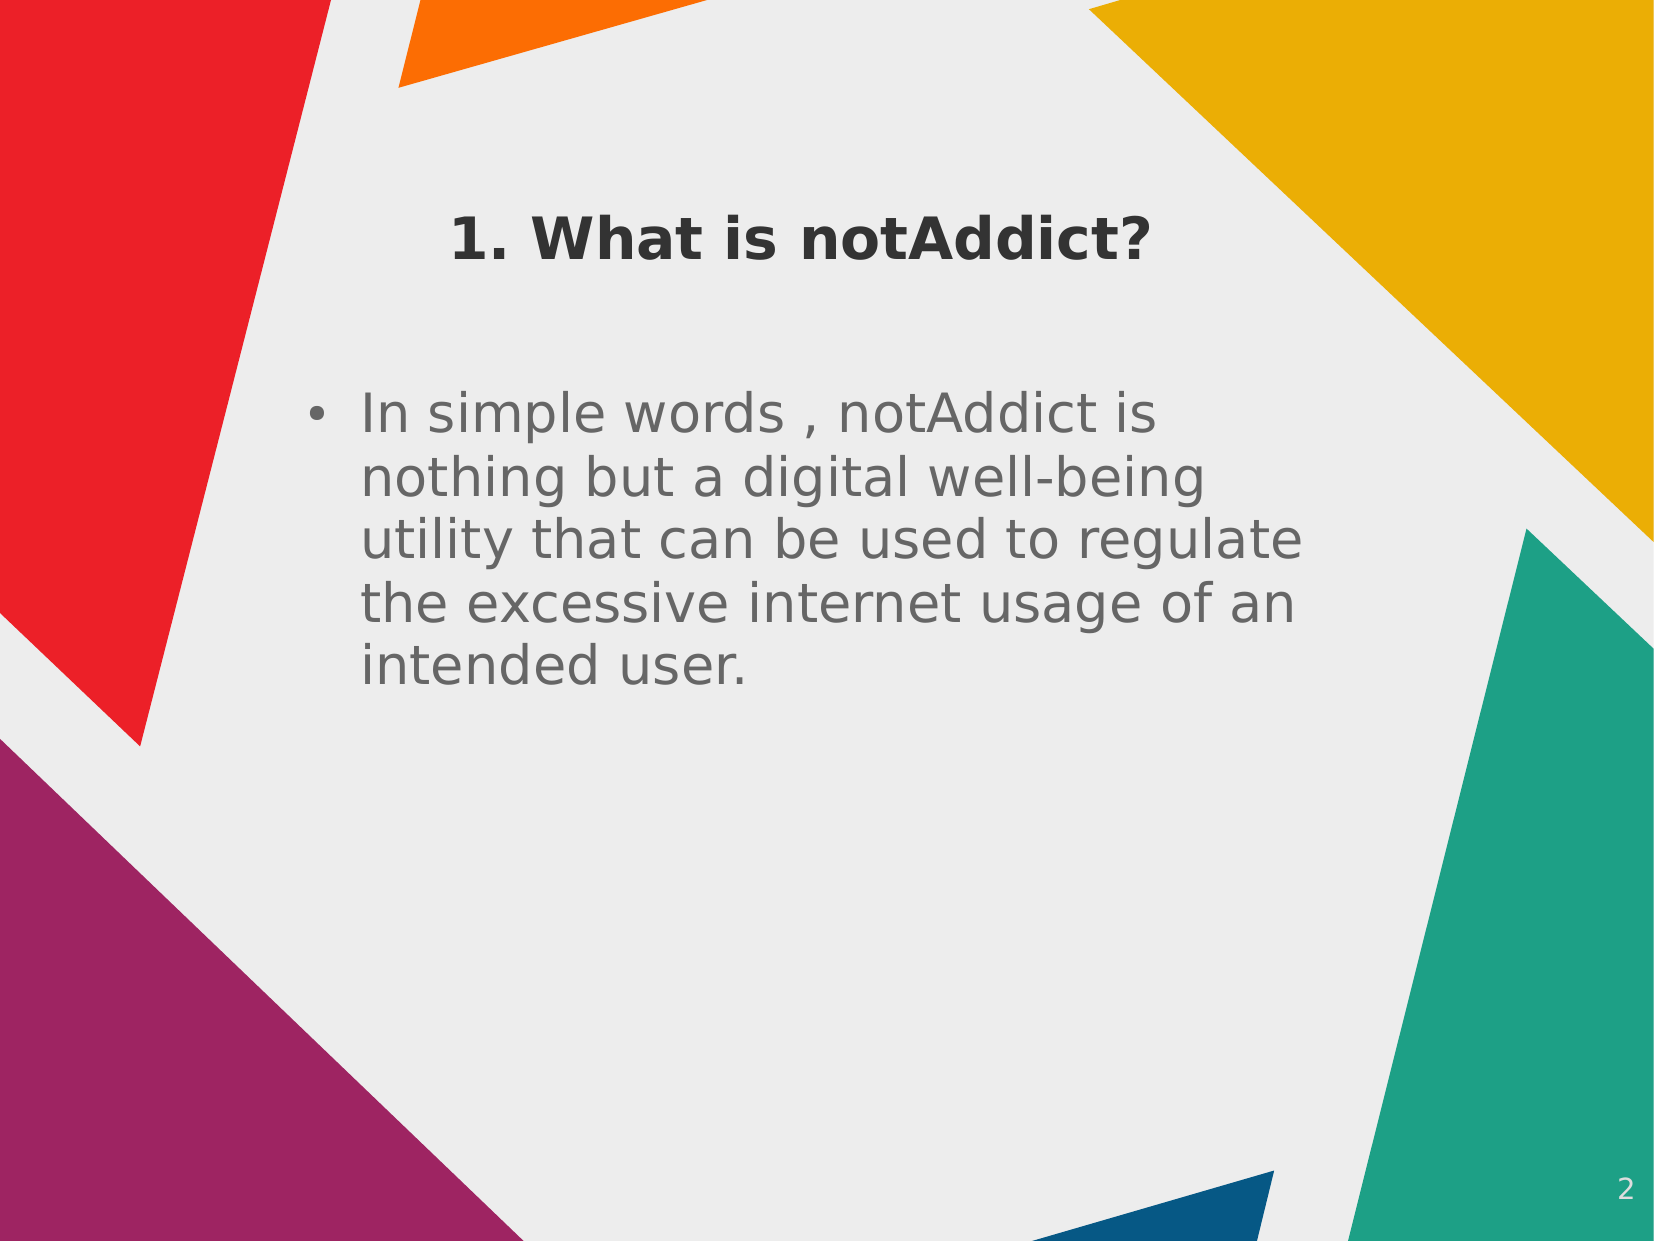

# 1. What is notAddict?
In simple words , notAddict is nothing but a digital well-being utility that can be used to regulate the excessive internet usage of an intended user.
2